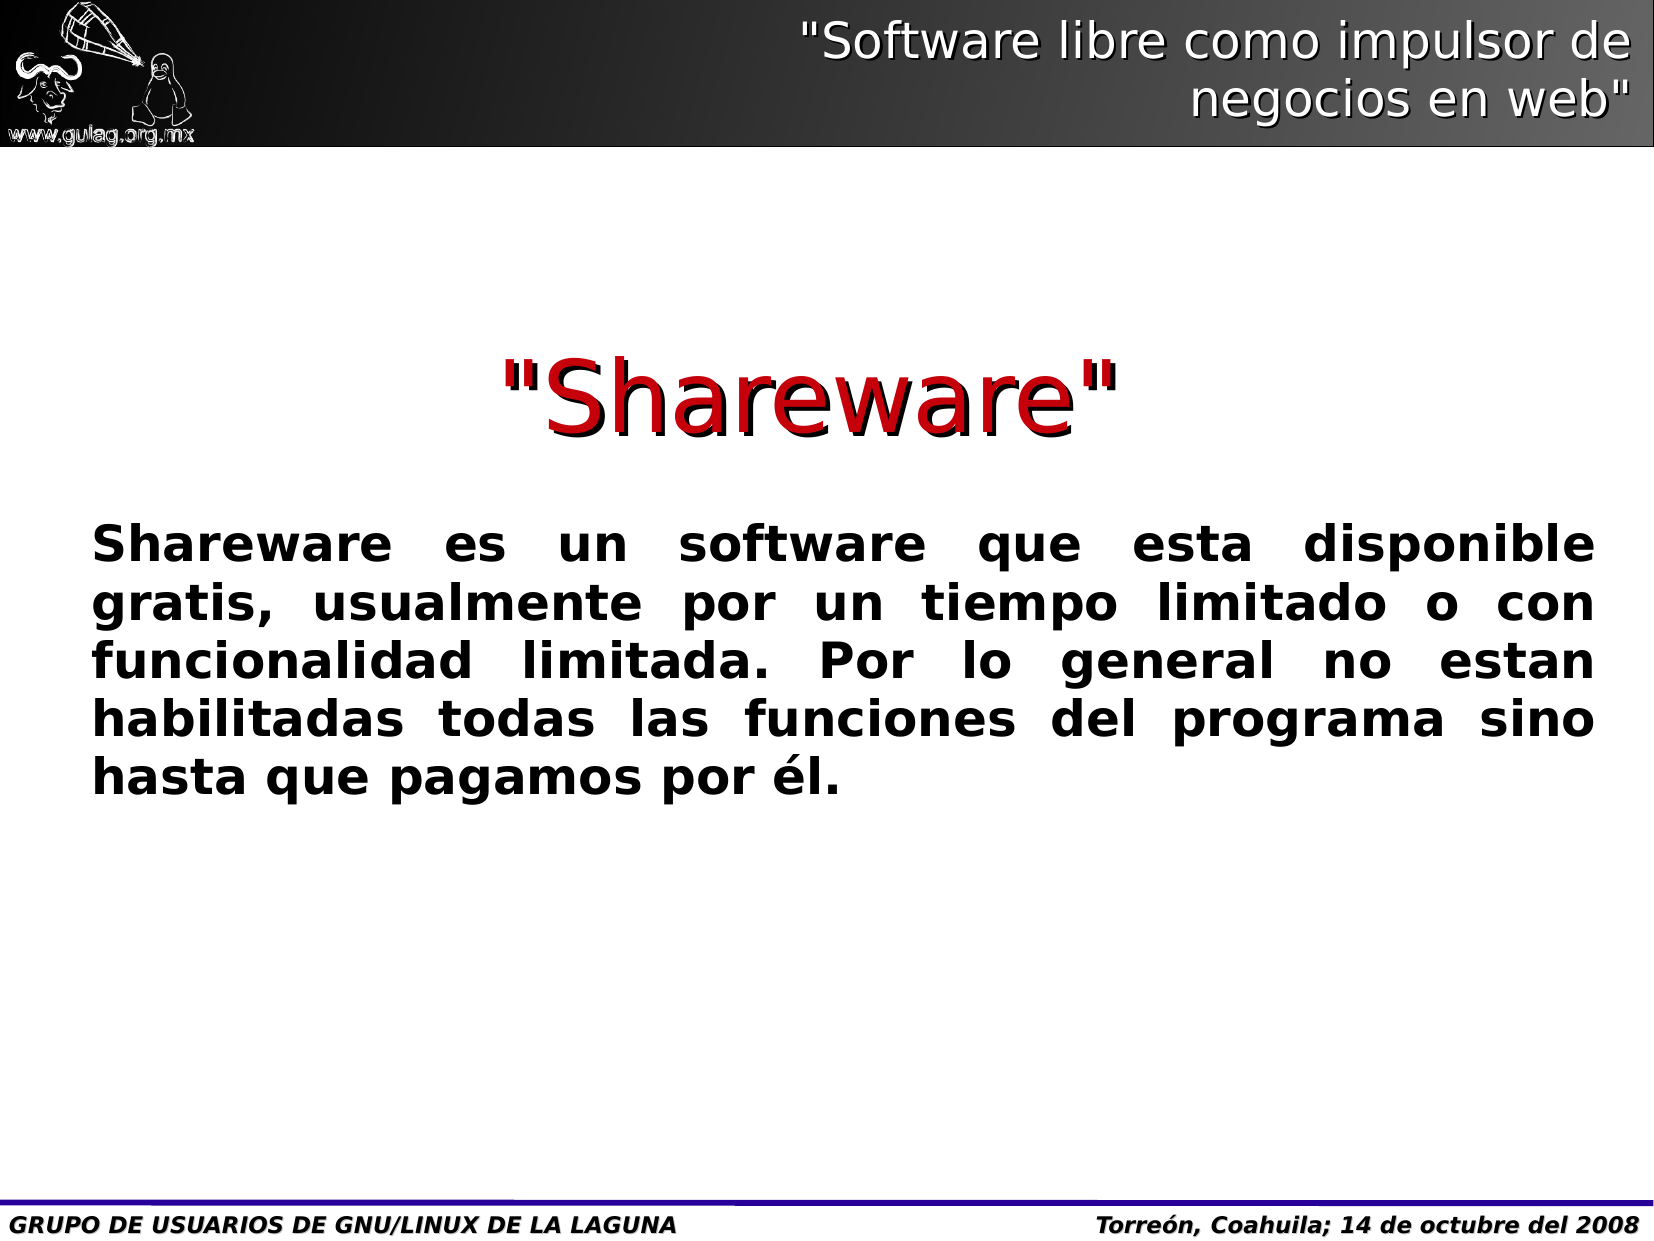

"Software libre como impulsor de negocios en web"
GRUPO DE USUARIOS DE GNU/LINUX DE LA LAGUNA
Torreón, Coahuila; 14 de octubre del 2008
"Shareware"
Shareware es un software que esta disponible gratis, usualmente por un tiempo limitado o con funcionalidad limitada. Por lo general no estan habilitadas todas las funciones del programa sino hasta que pagamos por él.